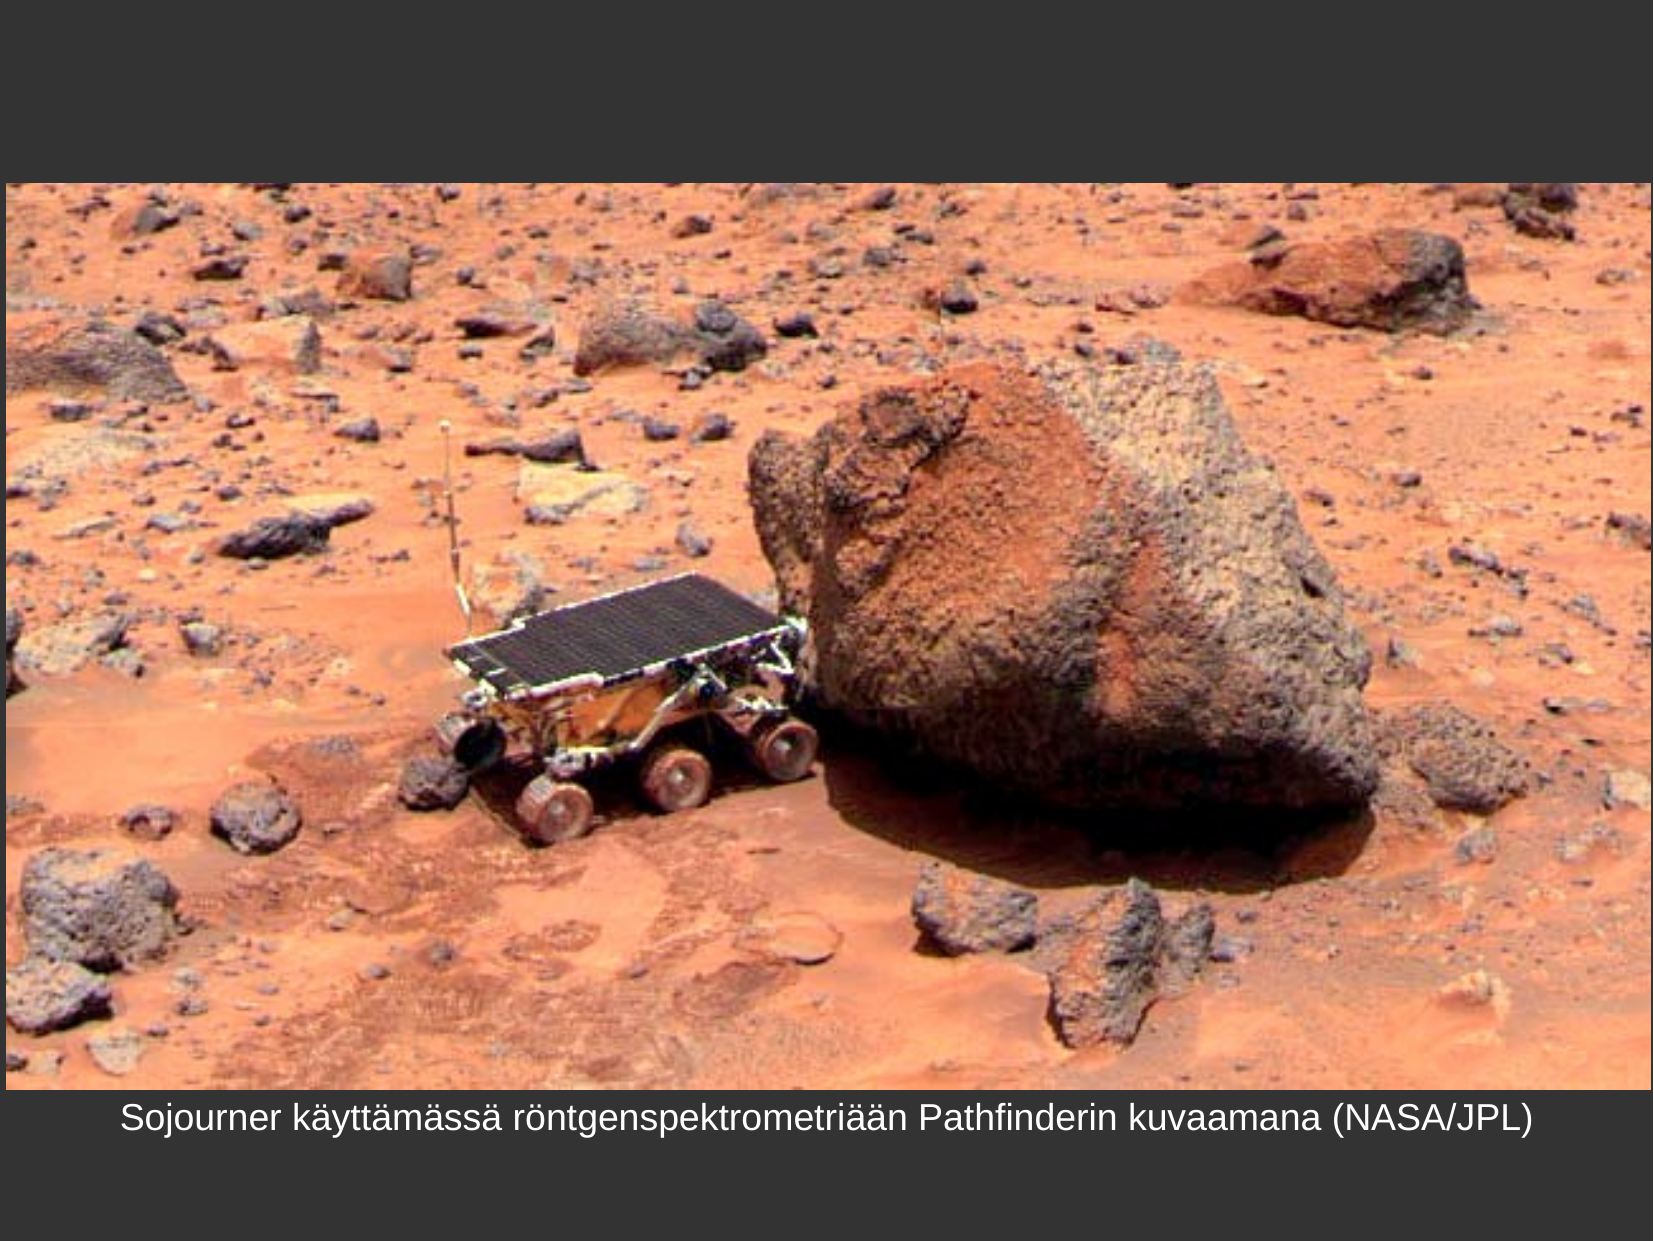

#
Sojourner käyttämässä röntgenspektrometriään Pathfinderin kuvaamana (NASA/JPL)